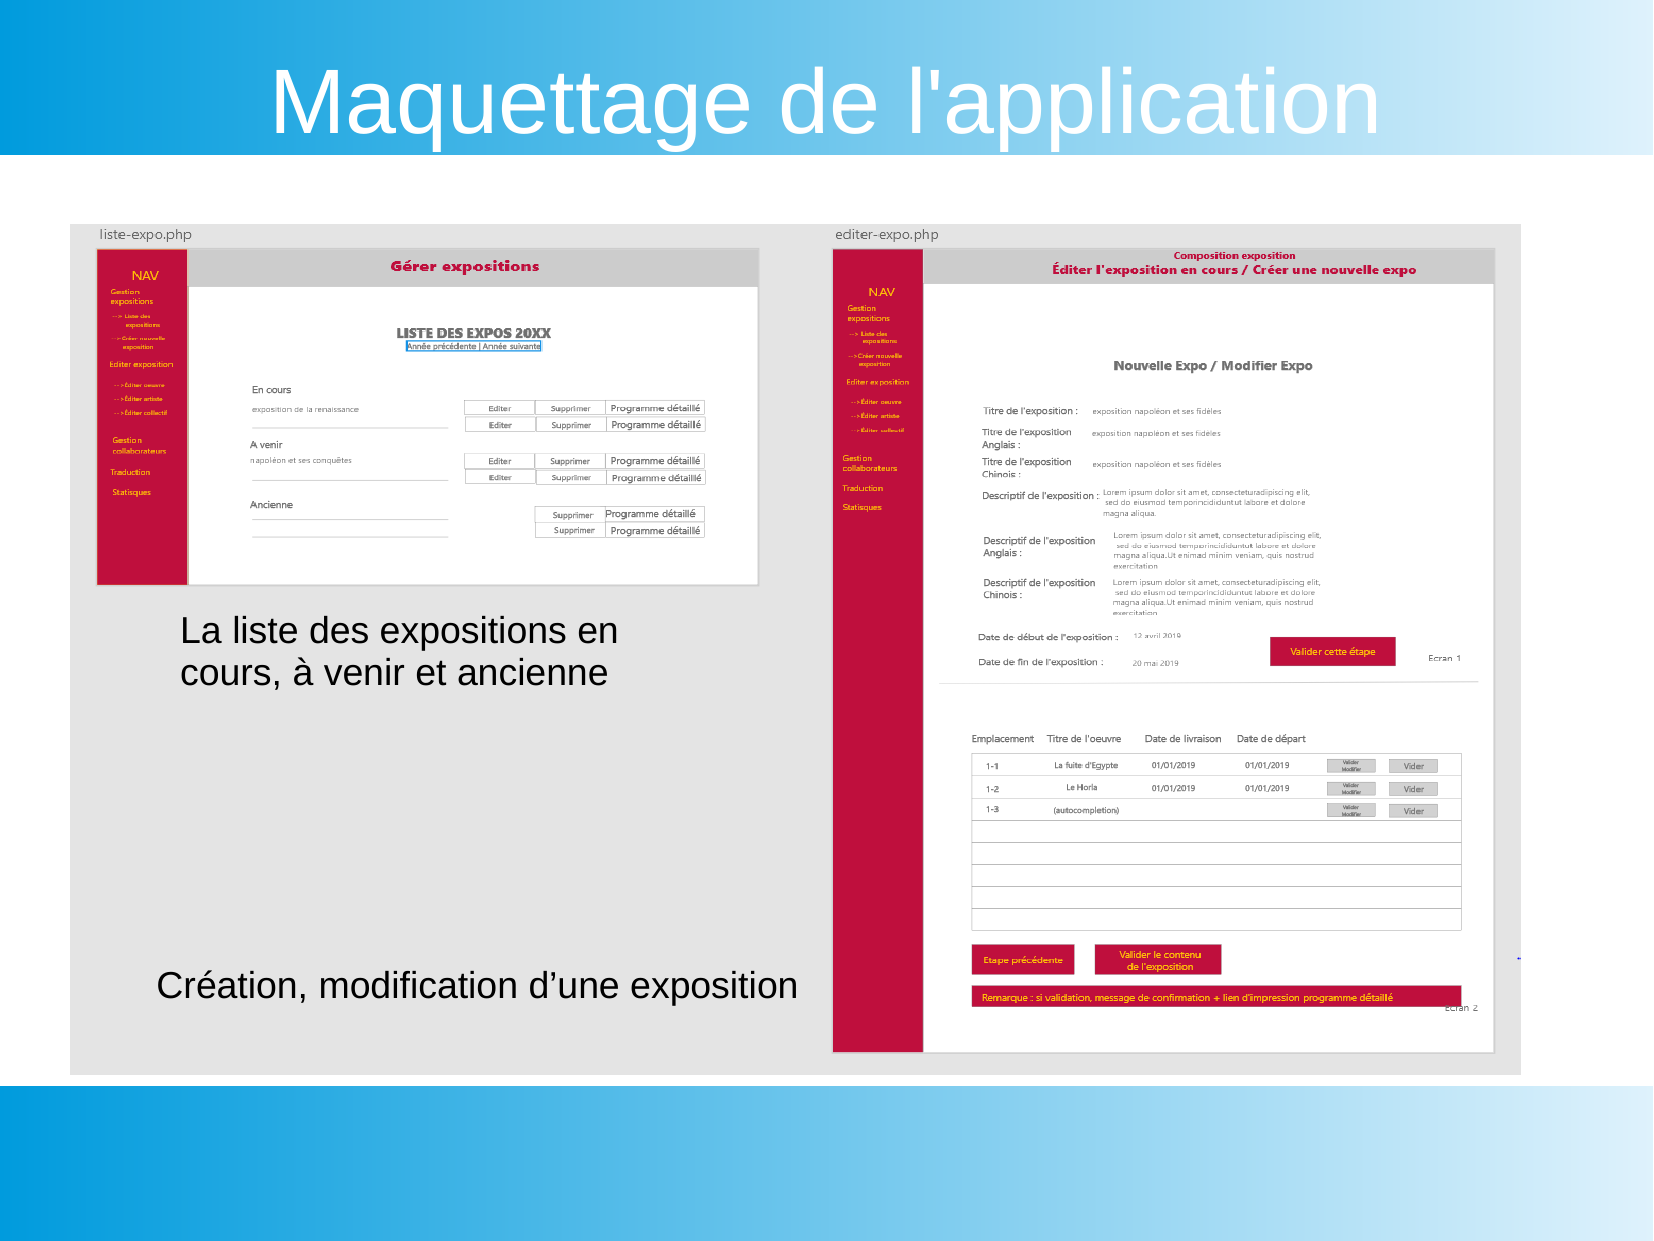

# Maquettage de l'application
La liste des expositions en cours, à venir et ancienne
Création, modification d’une exposition